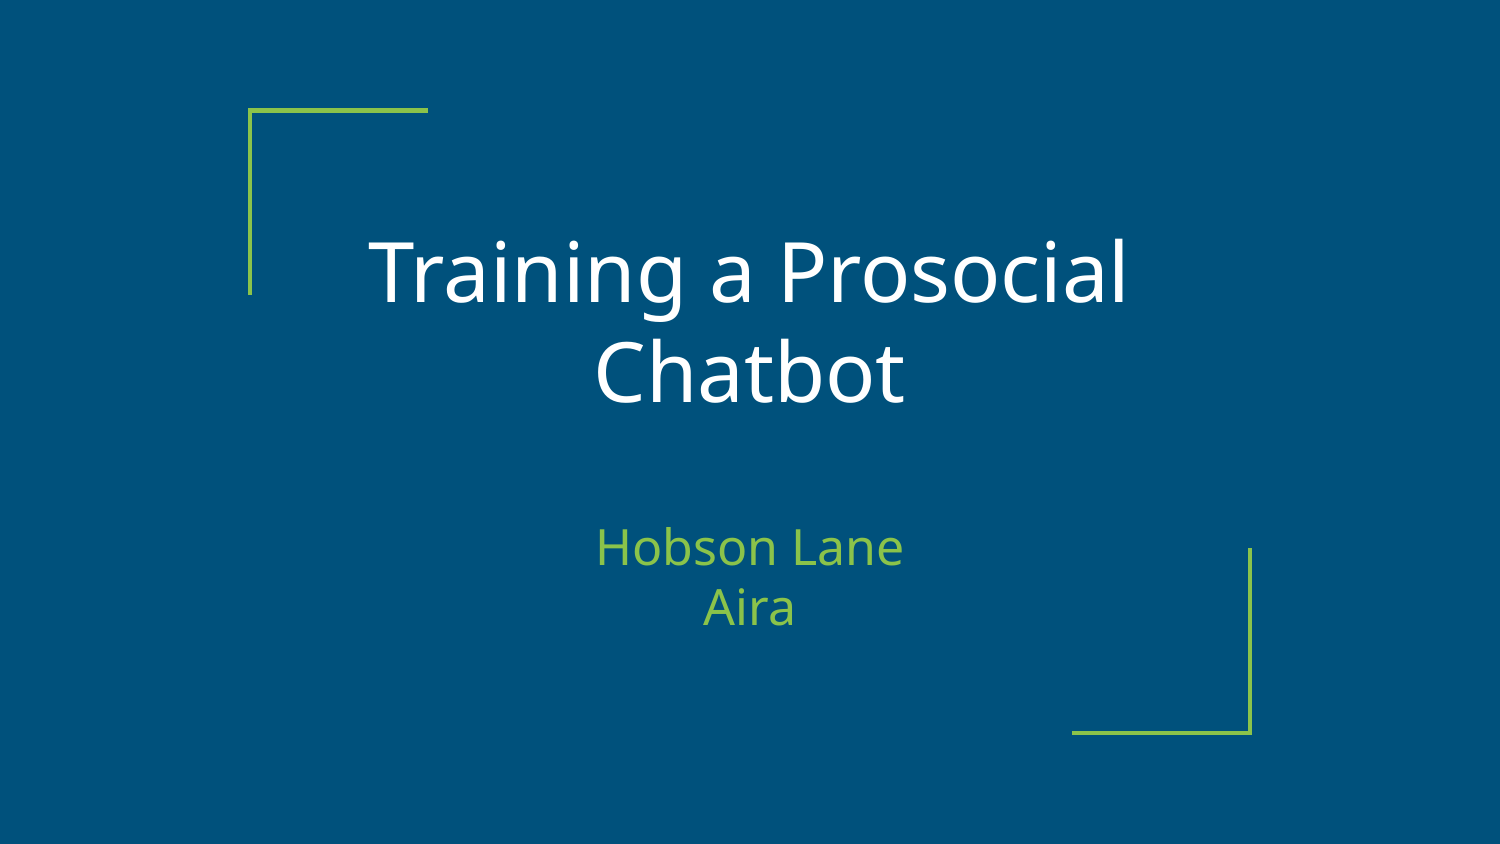

# Training a Prosocial Chatbot
Hobson Lane
Aira